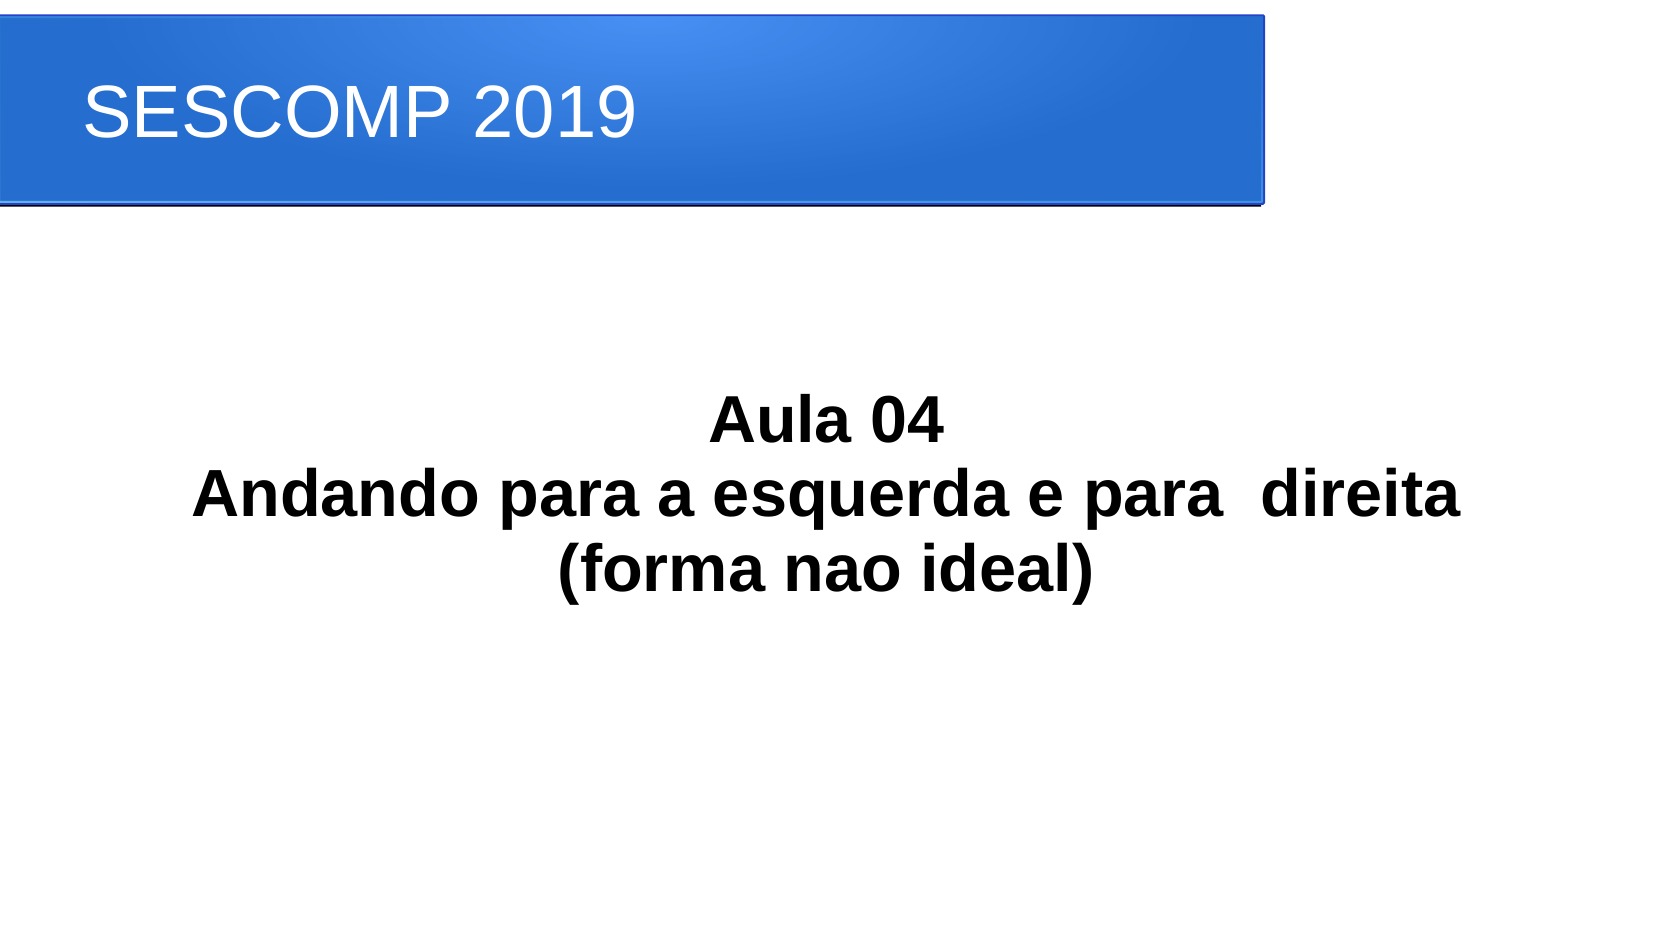

# SESCOMP 2019
Aula 04
Andando para a esquerda e para direita (forma nao ideal)